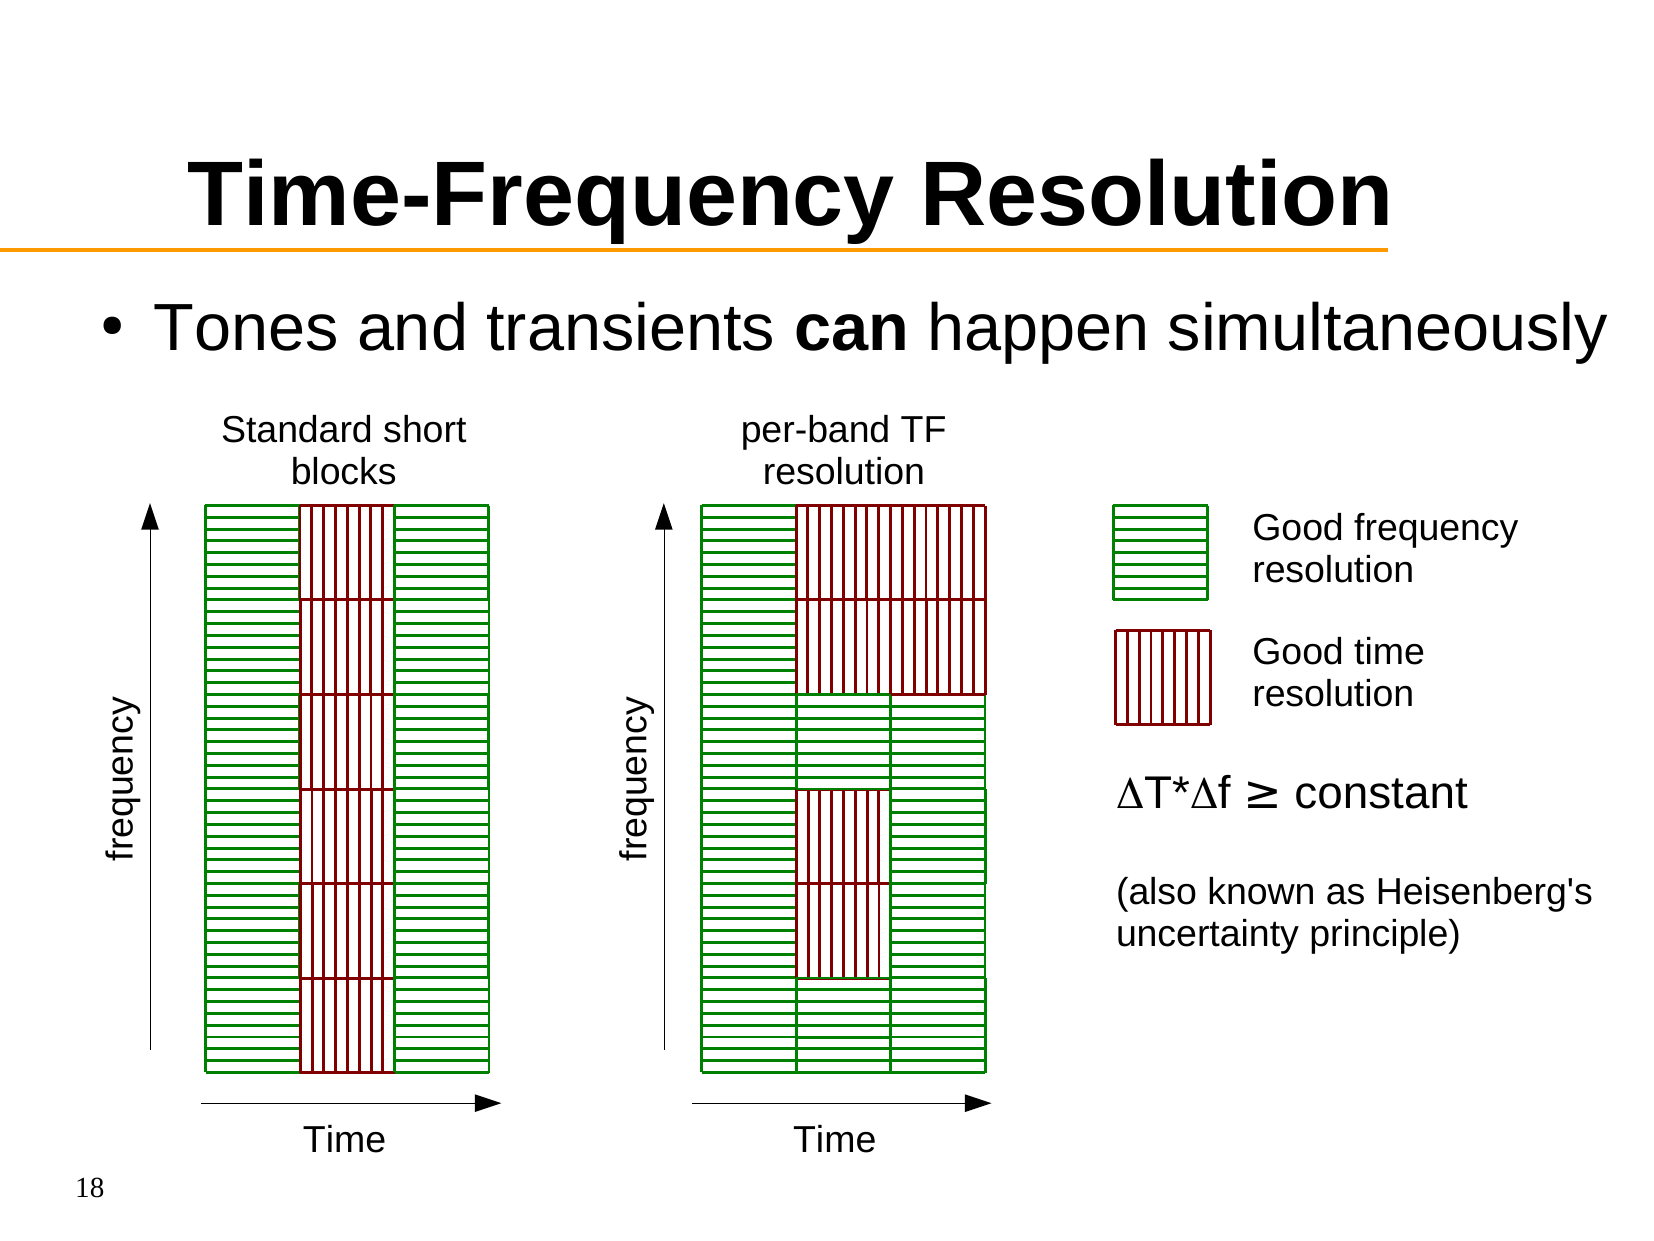

# Time-Frequency Resolution
Tones and transients can happen simultaneously
Standard short
blocks
per-band TF
resolution
Good frequency
resolution
Good time
resolution
frequency
frequency
DT*Df ≥ constant
(also known as Heisenberg's
uncertainty principle)
Time
Time
18